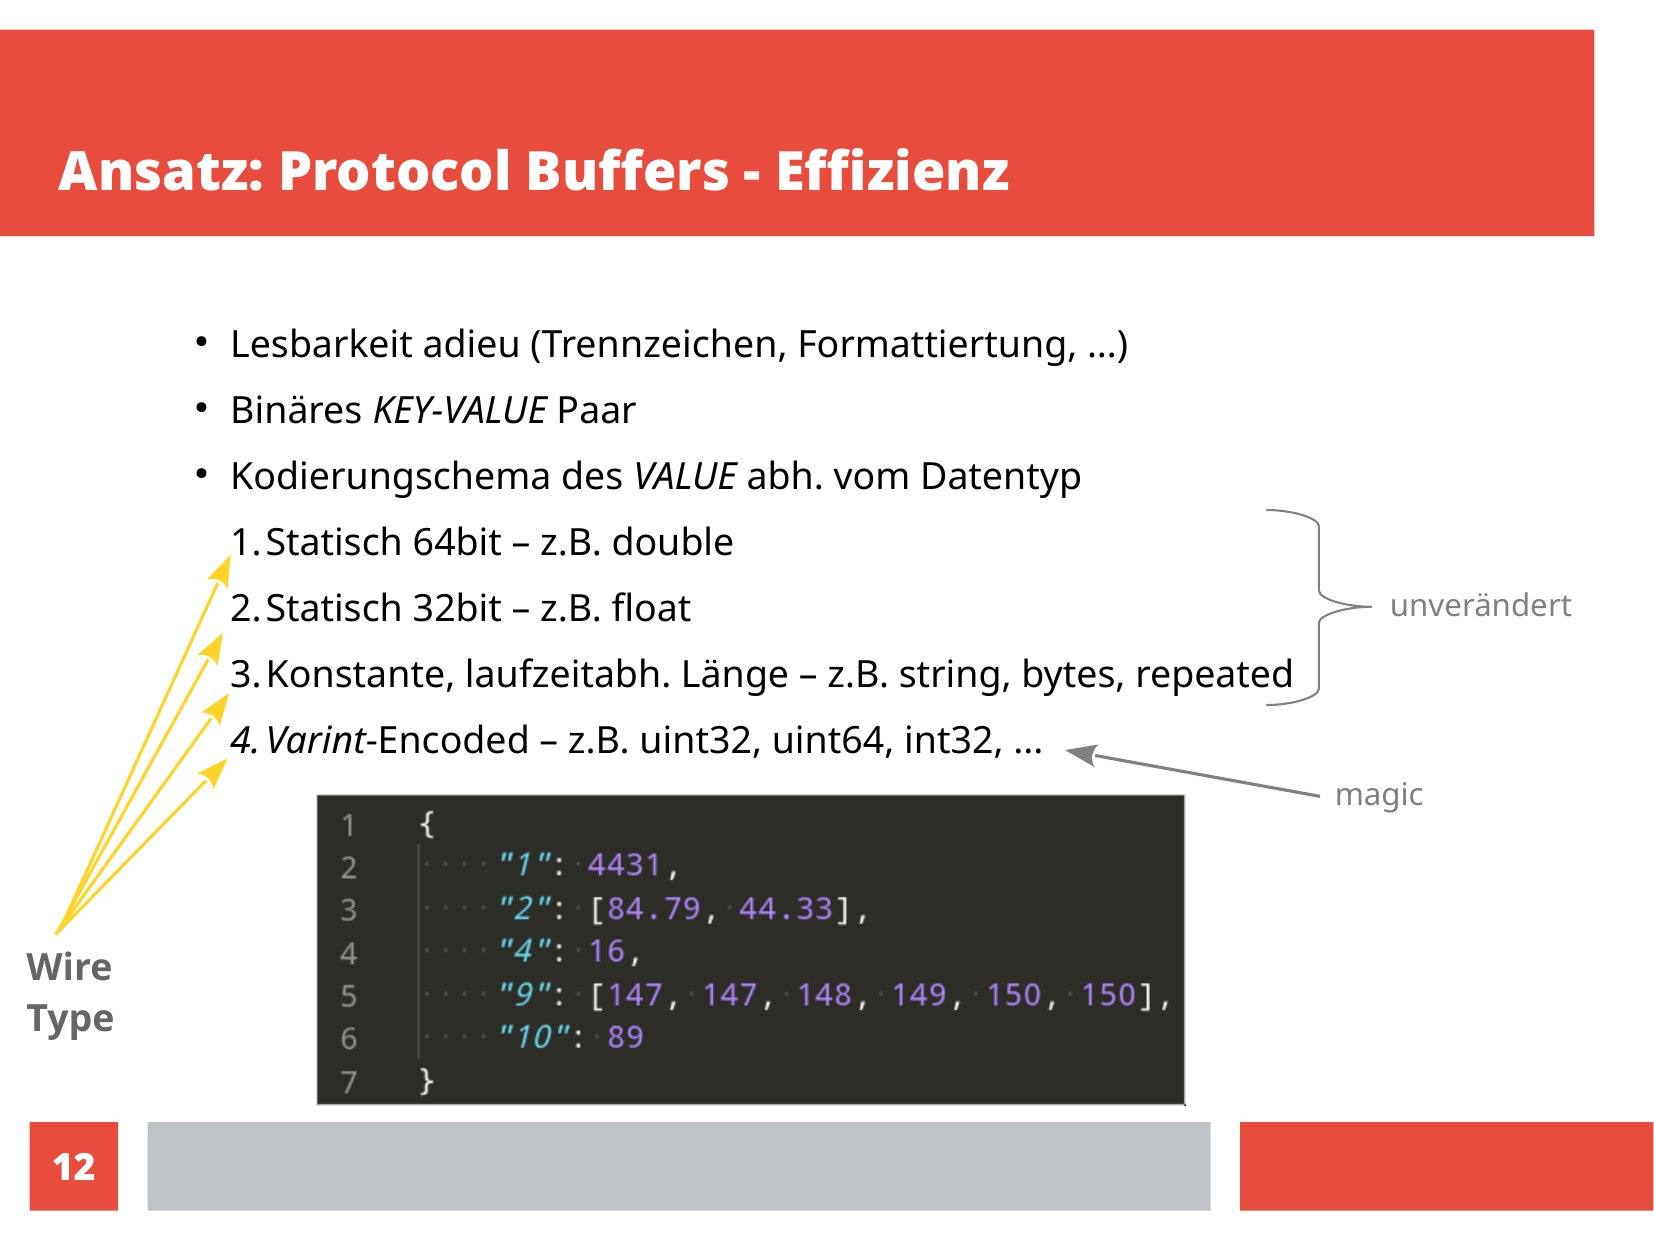

# Ansatz: Protocol Buffers - Effizienz
Lesbarkeit adieu (Trennzeichen, Formattiertung, …)
Binäres KEY-VALUE Paar
Kodierungschema des VALUE abh. vom Datentyp
Statisch 64bit – z.B. double
Statisch 32bit – z.B. float
Konstante, laufzeitabh. Länge – z.B. string, bytes, repeated
Varint-Encoded – z.B. uint32, uint64, int32, ...
unverändert
magic
Wire Type
12